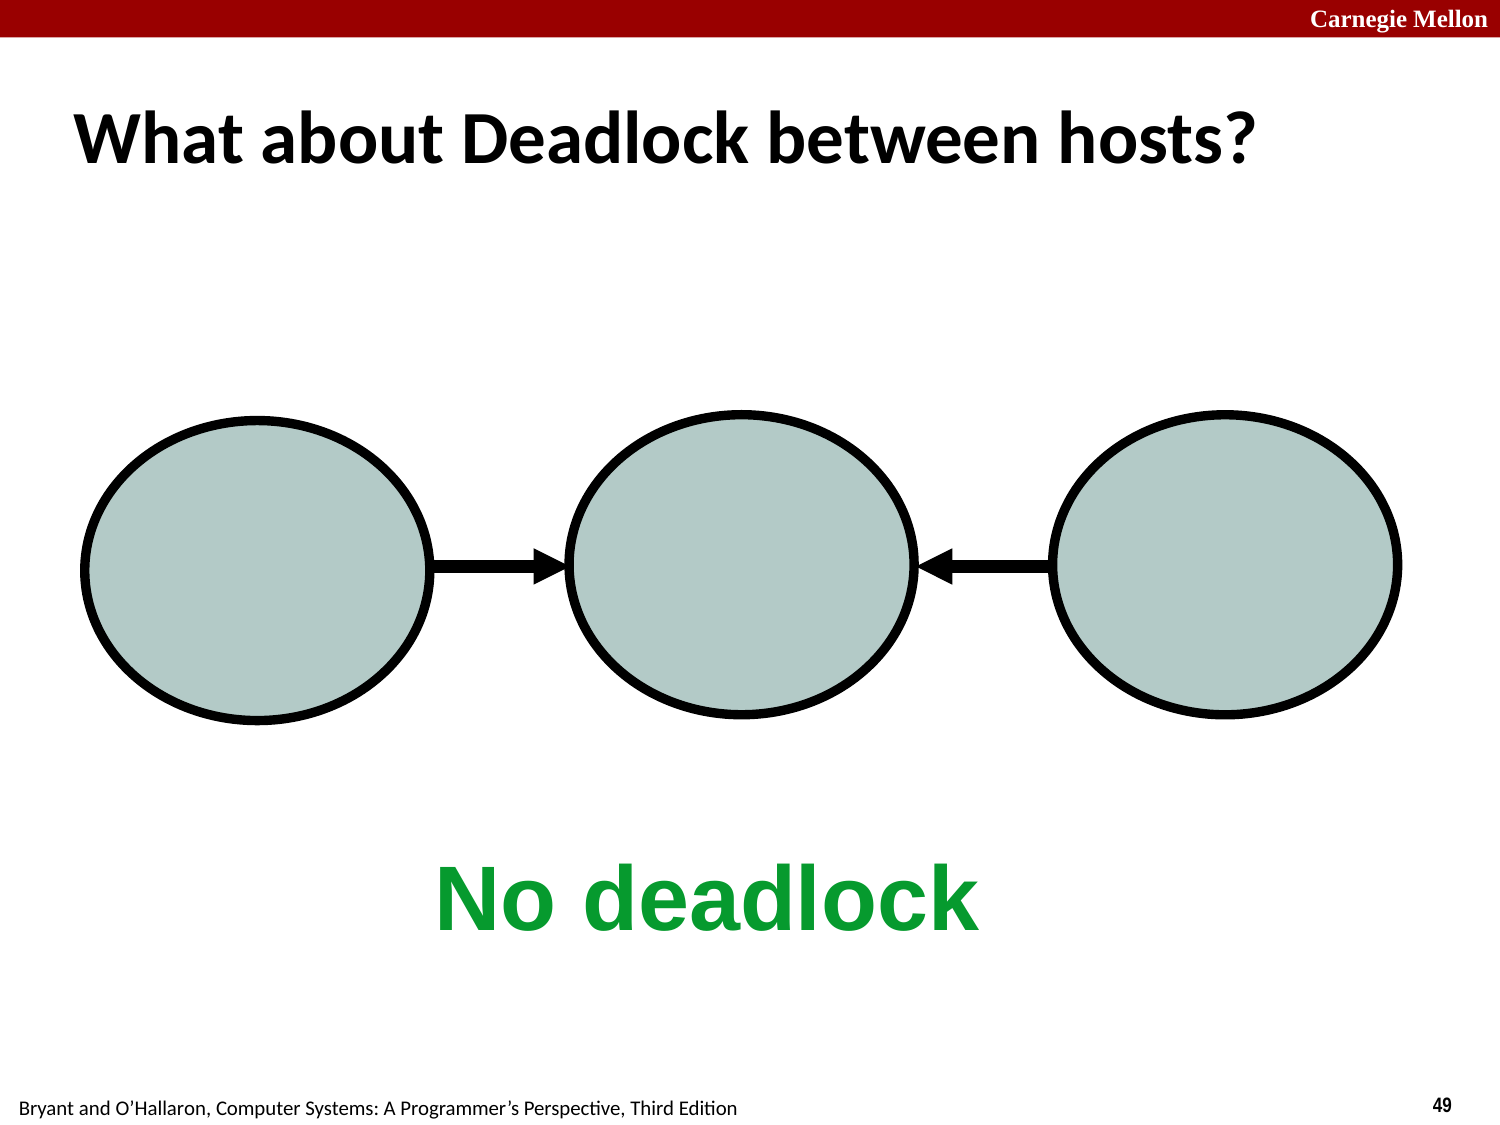

# What about Deadlock between hosts?
No deadlock